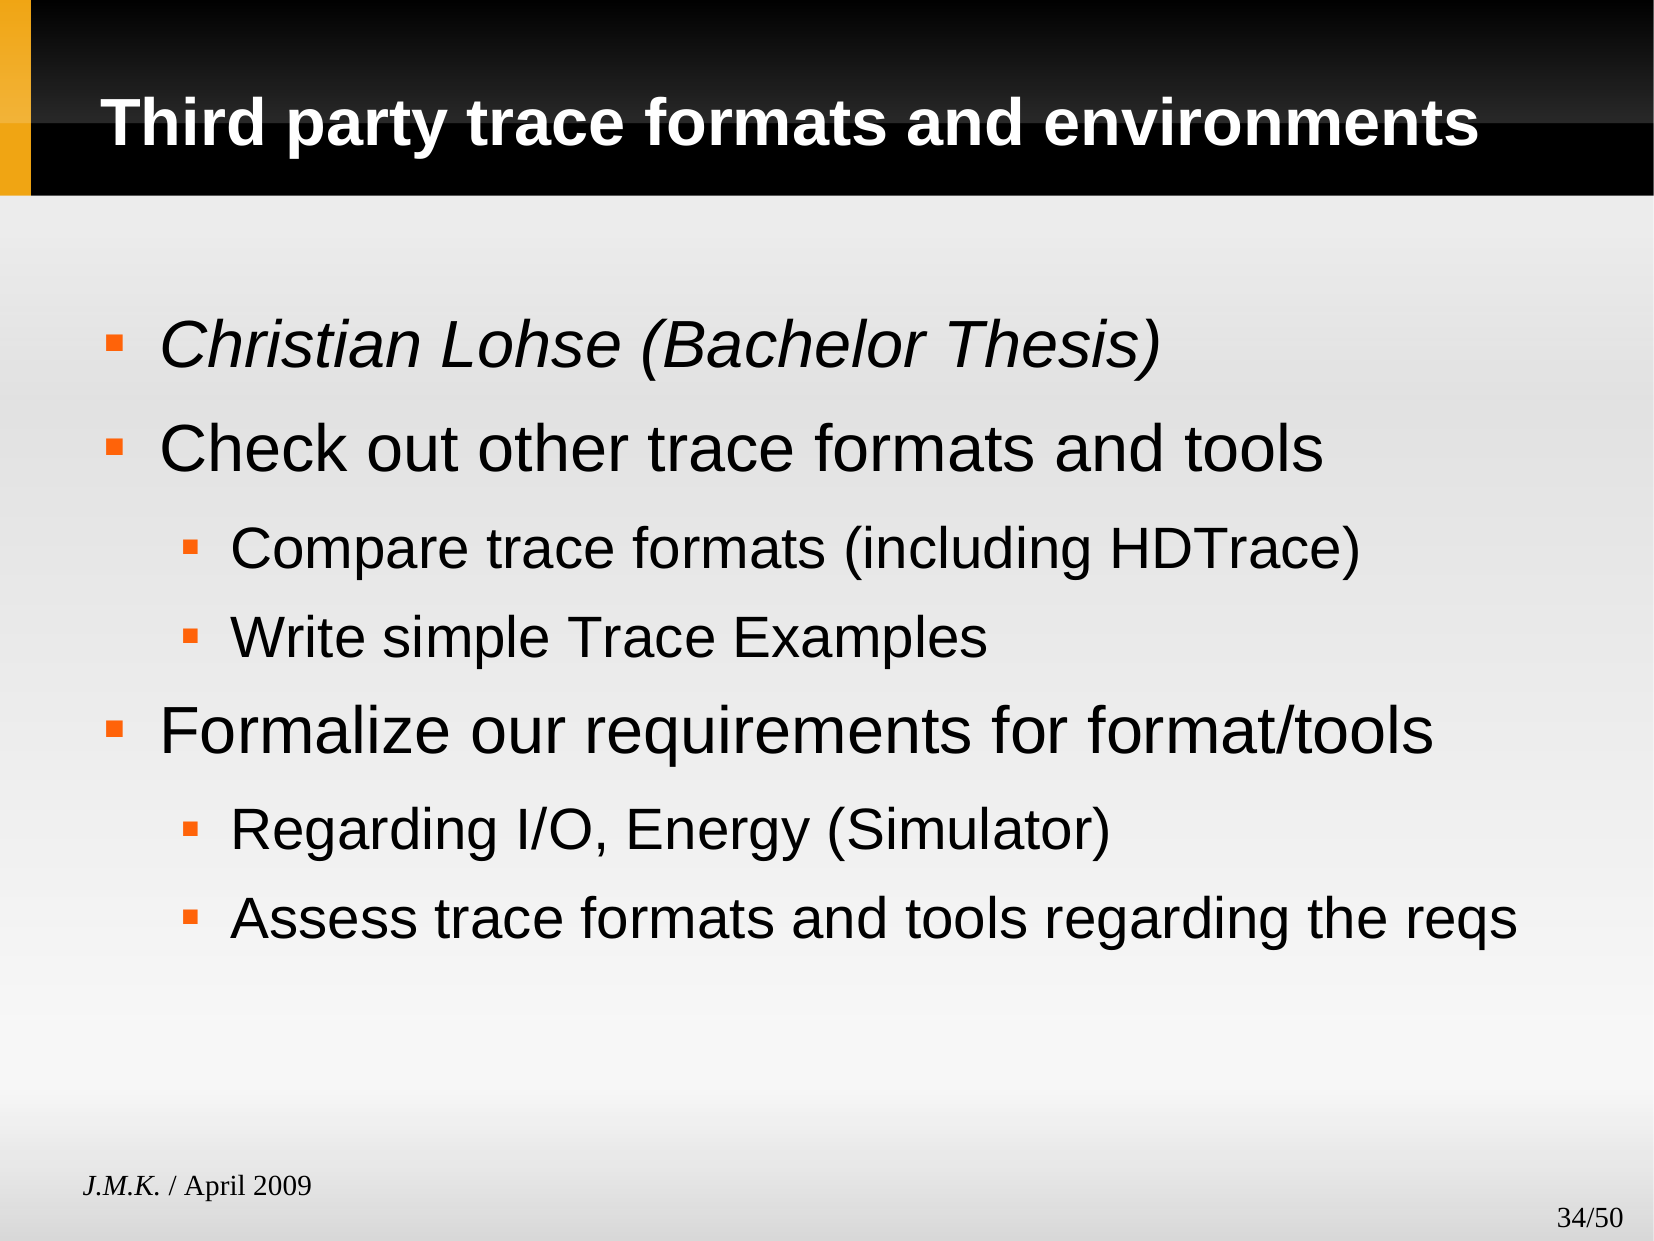

# Third party trace formats and environments
Christian Lohse (Bachelor Thesis)
Check out other trace formats and tools
Compare trace formats (including HDTrace)
Write simple Trace Examples
Formalize our requirements for format/tools
Regarding I/O, Energy (Simulator)
Assess trace formats and tools regarding the reqs